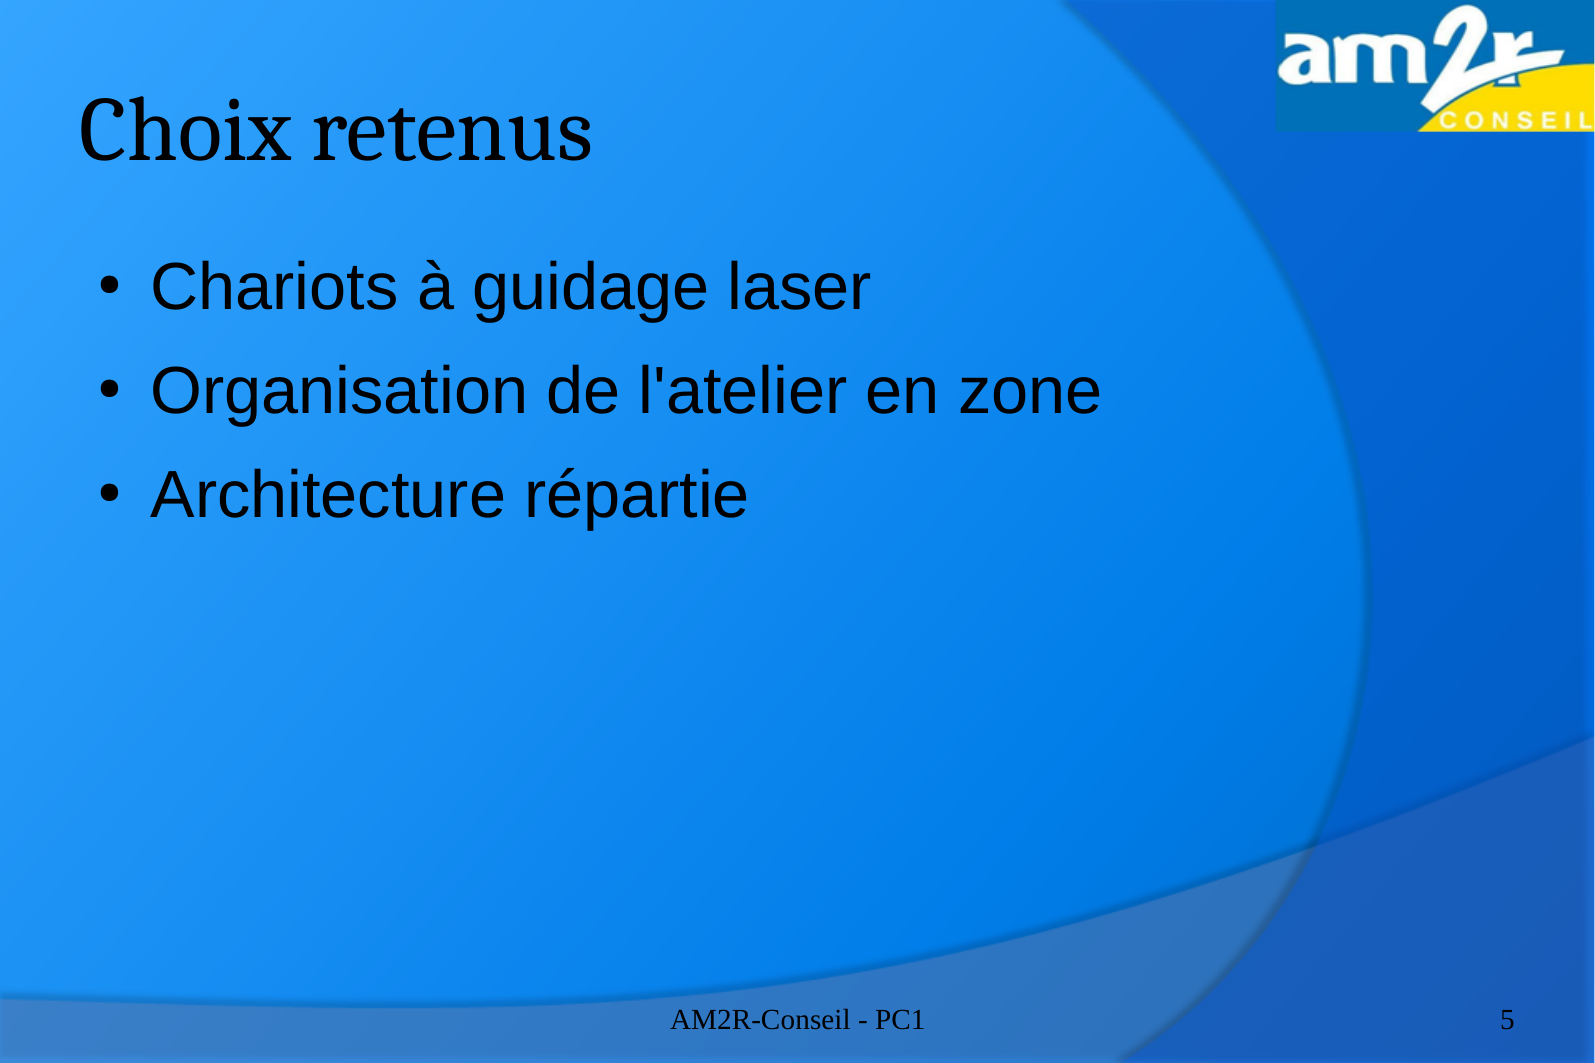

# Choix retenus
Chariots à guidage laser
Organisation de l'atelier en zone
Architecture répartie
AM2R-Conseil - PC1
5